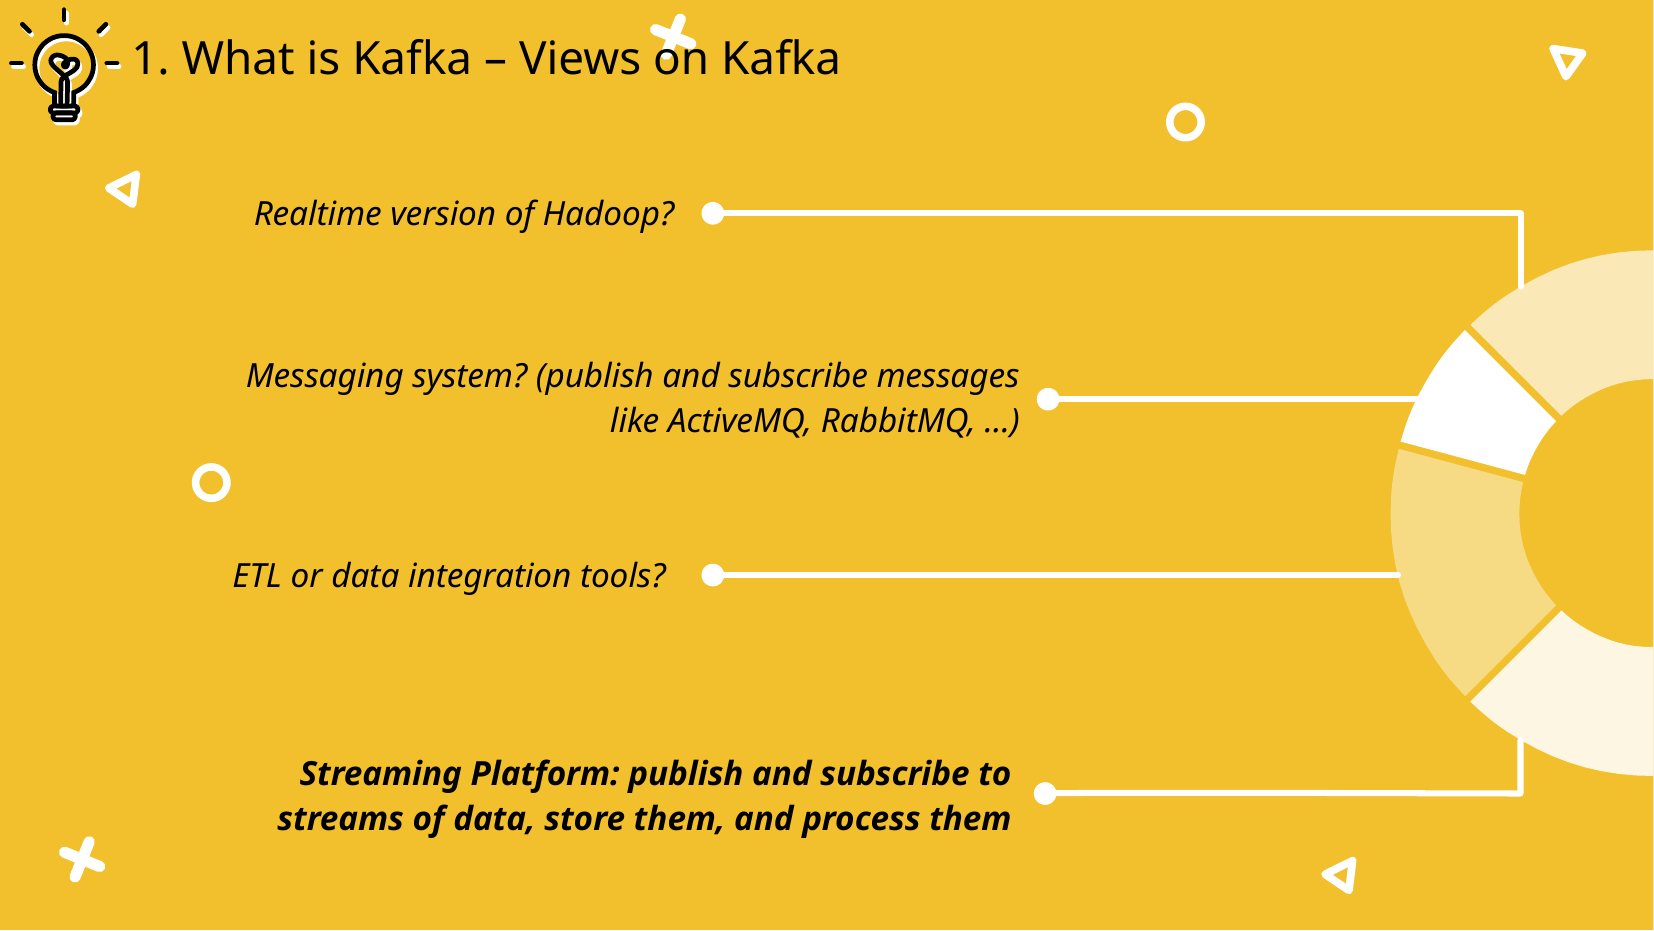

# 1. What is Kafka – Views on Kafka
Realtime version of Hadoop?
Messaging system? (publish and subscribe messages like ActiveMQ, RabbitMQ, ...)
ETL or data integration tools?
Streaming Platform: publish and subscribe to streams of data, store them, and process them